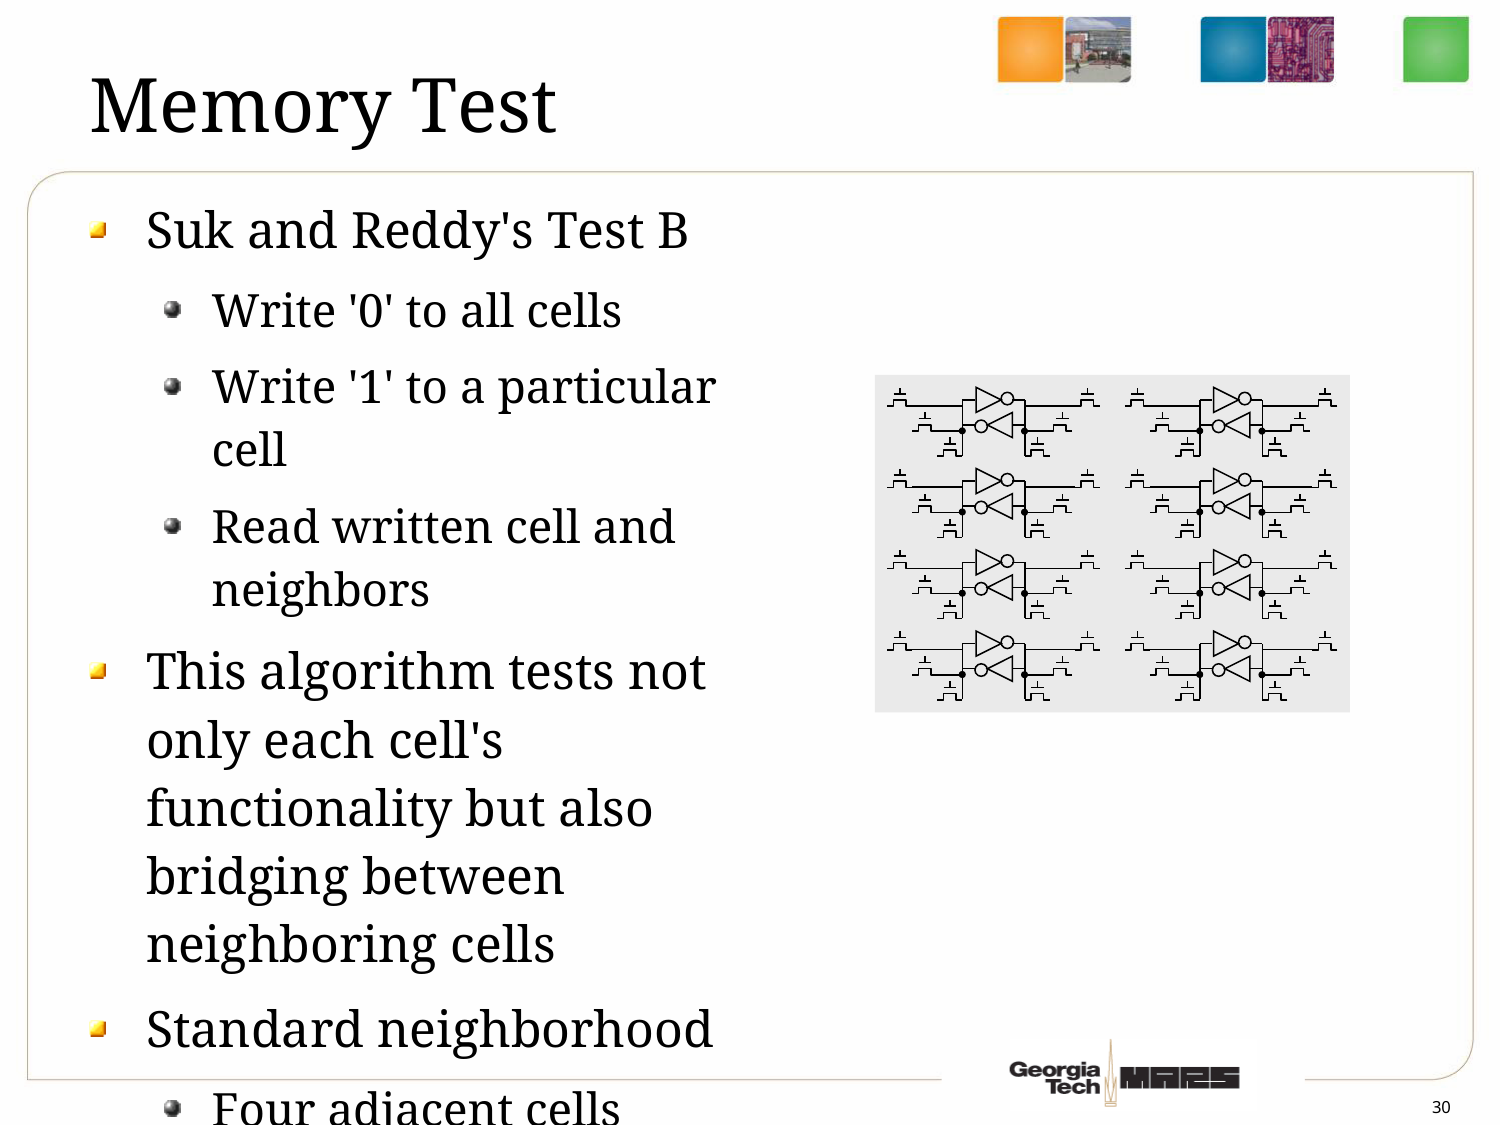

# Memory Test
Suk and Reddy's Test B
Write '0' to all cells
Write '1' to a particular cell
Read written cell and neighbors
This algorithm tests not only each cell's functionality but also bridging between neighboring cells
Standard neighborhood
Four adjacent cells
30